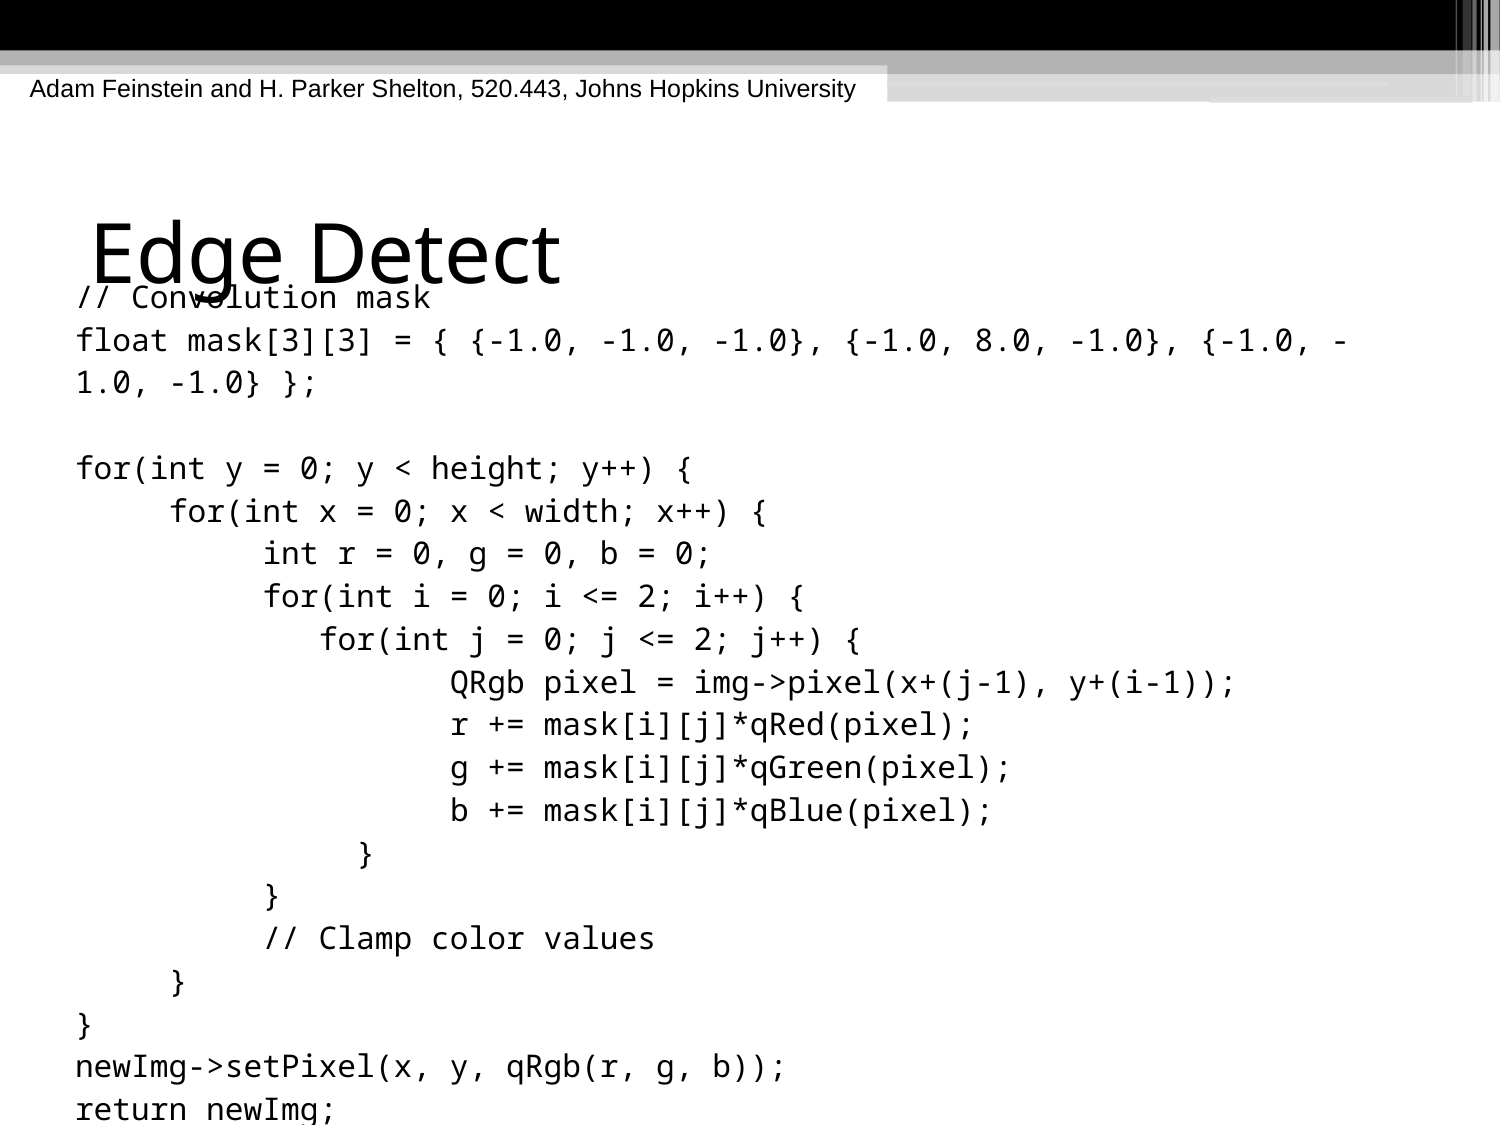

Adam Feinstein and H. Parker Shelton, 520.443, Johns Hopkins University
# Edge Detect
// Convolution mask
float mask[3][3] = { {-1.0, -1.0, -1.0}, {-1.0, 8.0, -1.0}, {-1.0, -1.0, -1.0} };
for(int y = 0; y < height; y++) {
 for(int x = 0; x < width; x++) {
 int r = 0, g = 0, b = 0;
 for(int i = 0; i <= 2; i++) {
	 for(int j = 0; j <= 2; j++) {
 QRgb pixel = img->pixel(x+(j-1), y+(i-1));
 r += mask[i][j]*qRed(pixel);
 g += mask[i][j]*qGreen(pixel);
 b += mask[i][j]*qBlue(pixel);
 }
 }
 // Clamp color values
 }
}
newImg->setPixel(x, y, qRgb(r, g, b));
return newImg;